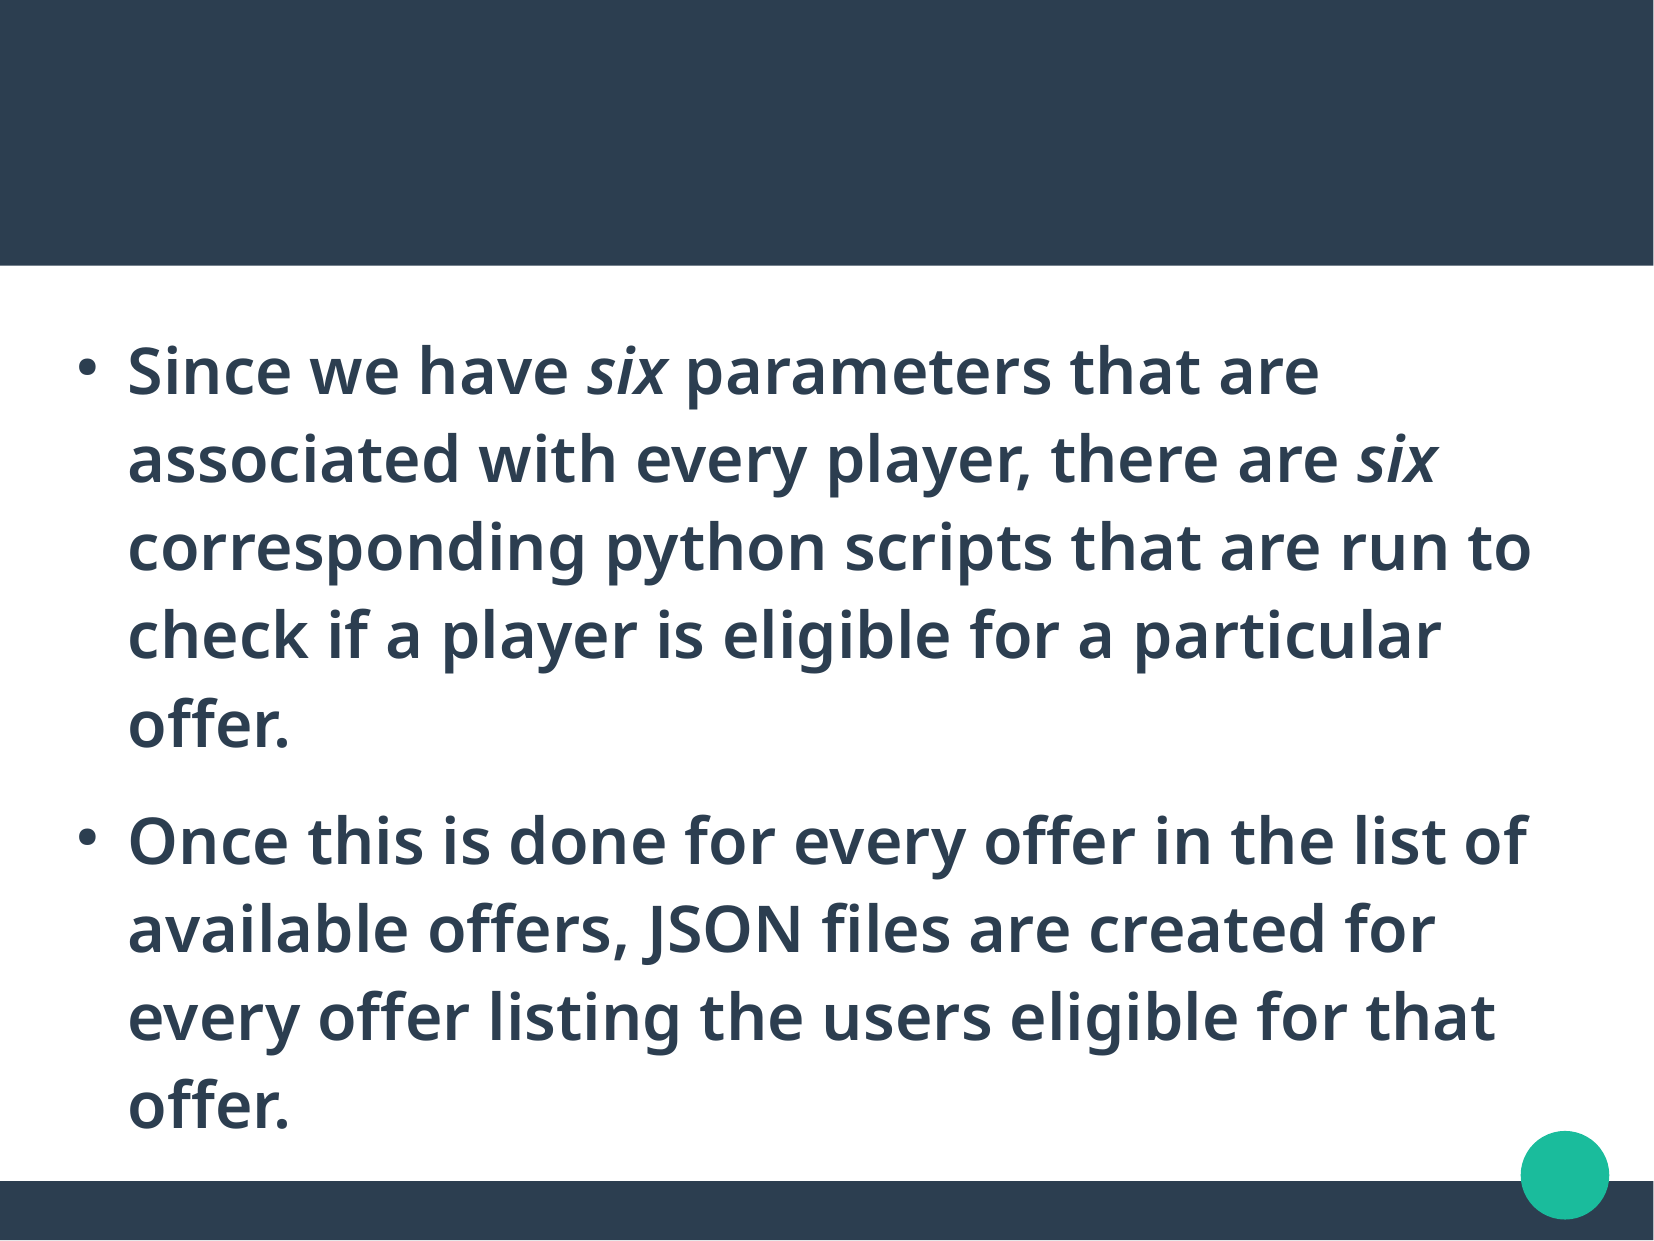

# Since we have six parameters that are associated with every player, there are six corresponding python scripts that are run to check if a player is eligible for a particular offer.
Once this is done for every offer in the list of available offers, JSON files are created for every offer listing the users eligible for that offer.